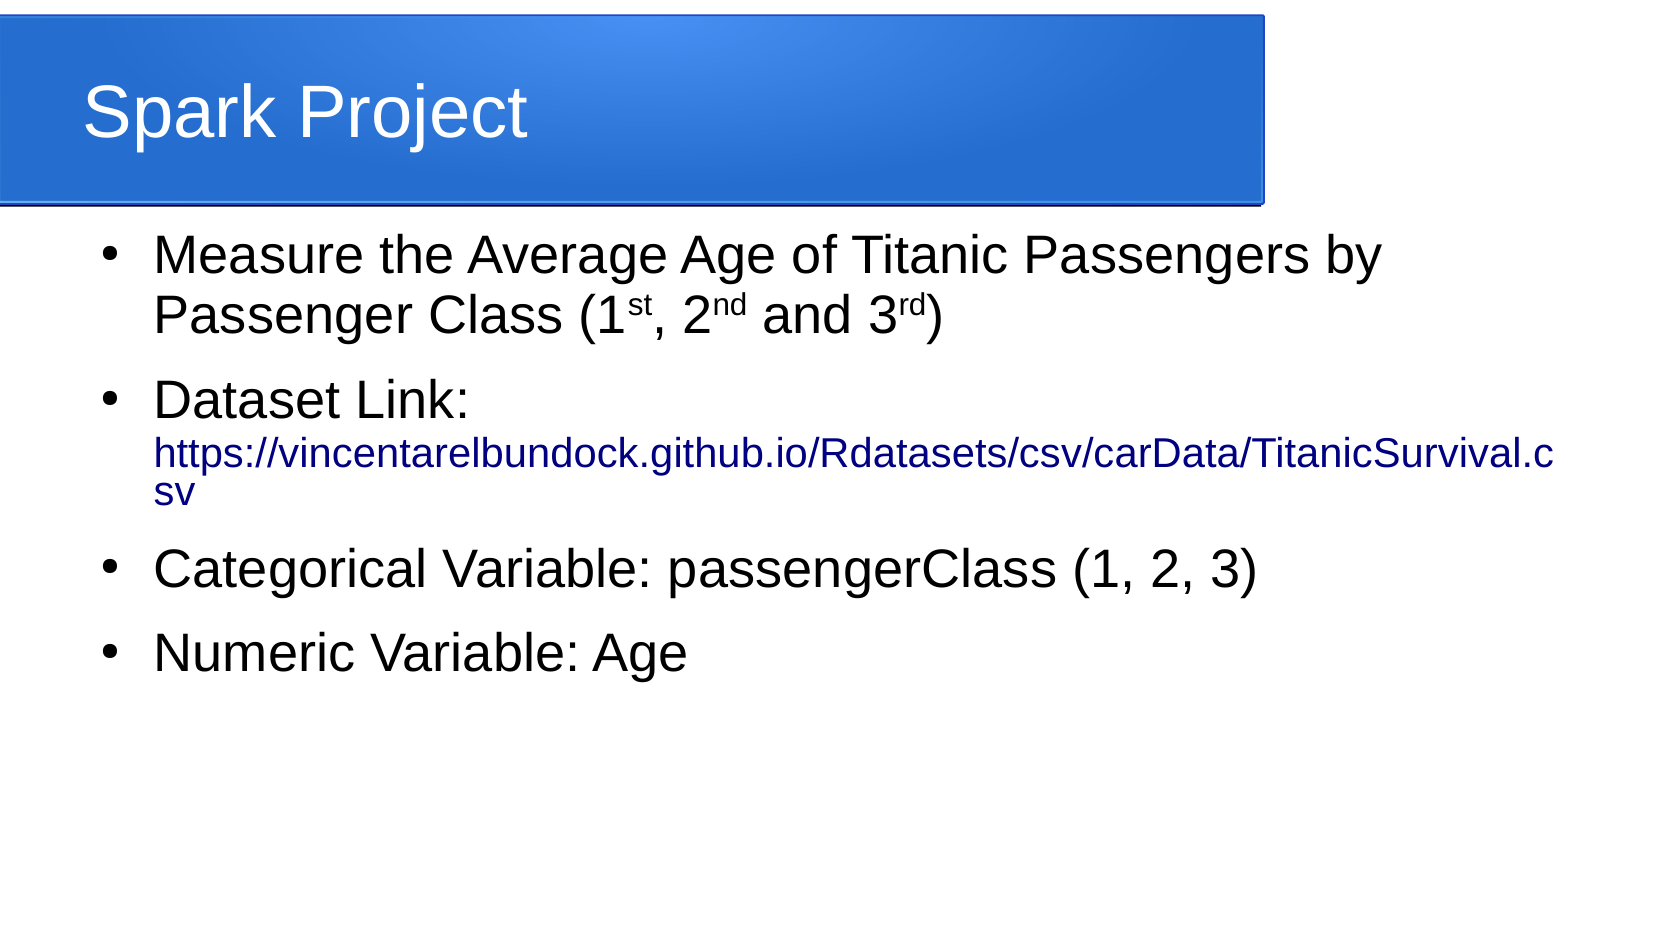

# Spark Project
Measure the Average Age of Titanic Passengers by Passenger Class (1st, 2nd and 3rd)
Dataset Link: https://vincentarelbundock.github.io/Rdatasets/csv/carData/TitanicSurvival.csv
Categorical Variable: passengerClass (1, 2, 3)
Numeric Variable: Age